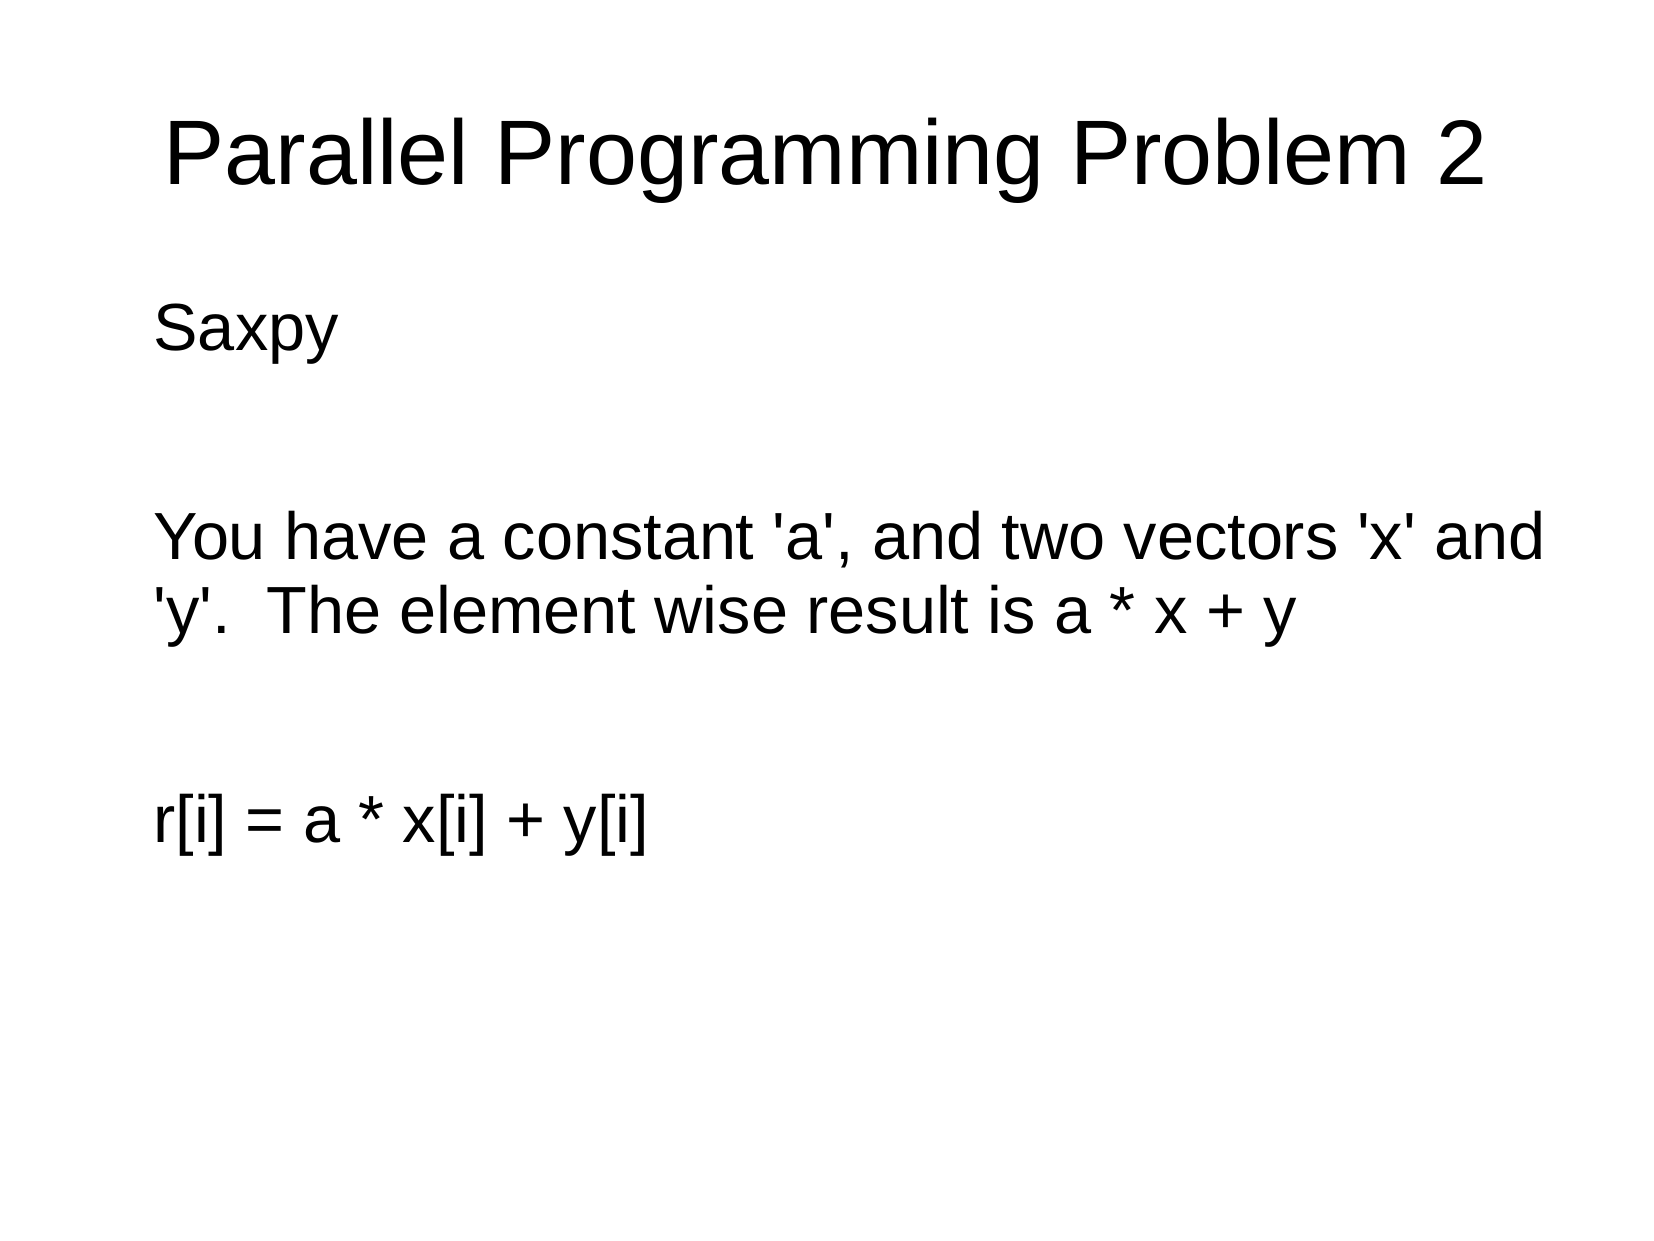

# Parallel Programming Problem 2
Saxpy
You have a constant 'a', and two vectors 'x' and 'y'. The element wise result is a * x + y
r[i] = a * x[i] + y[i]